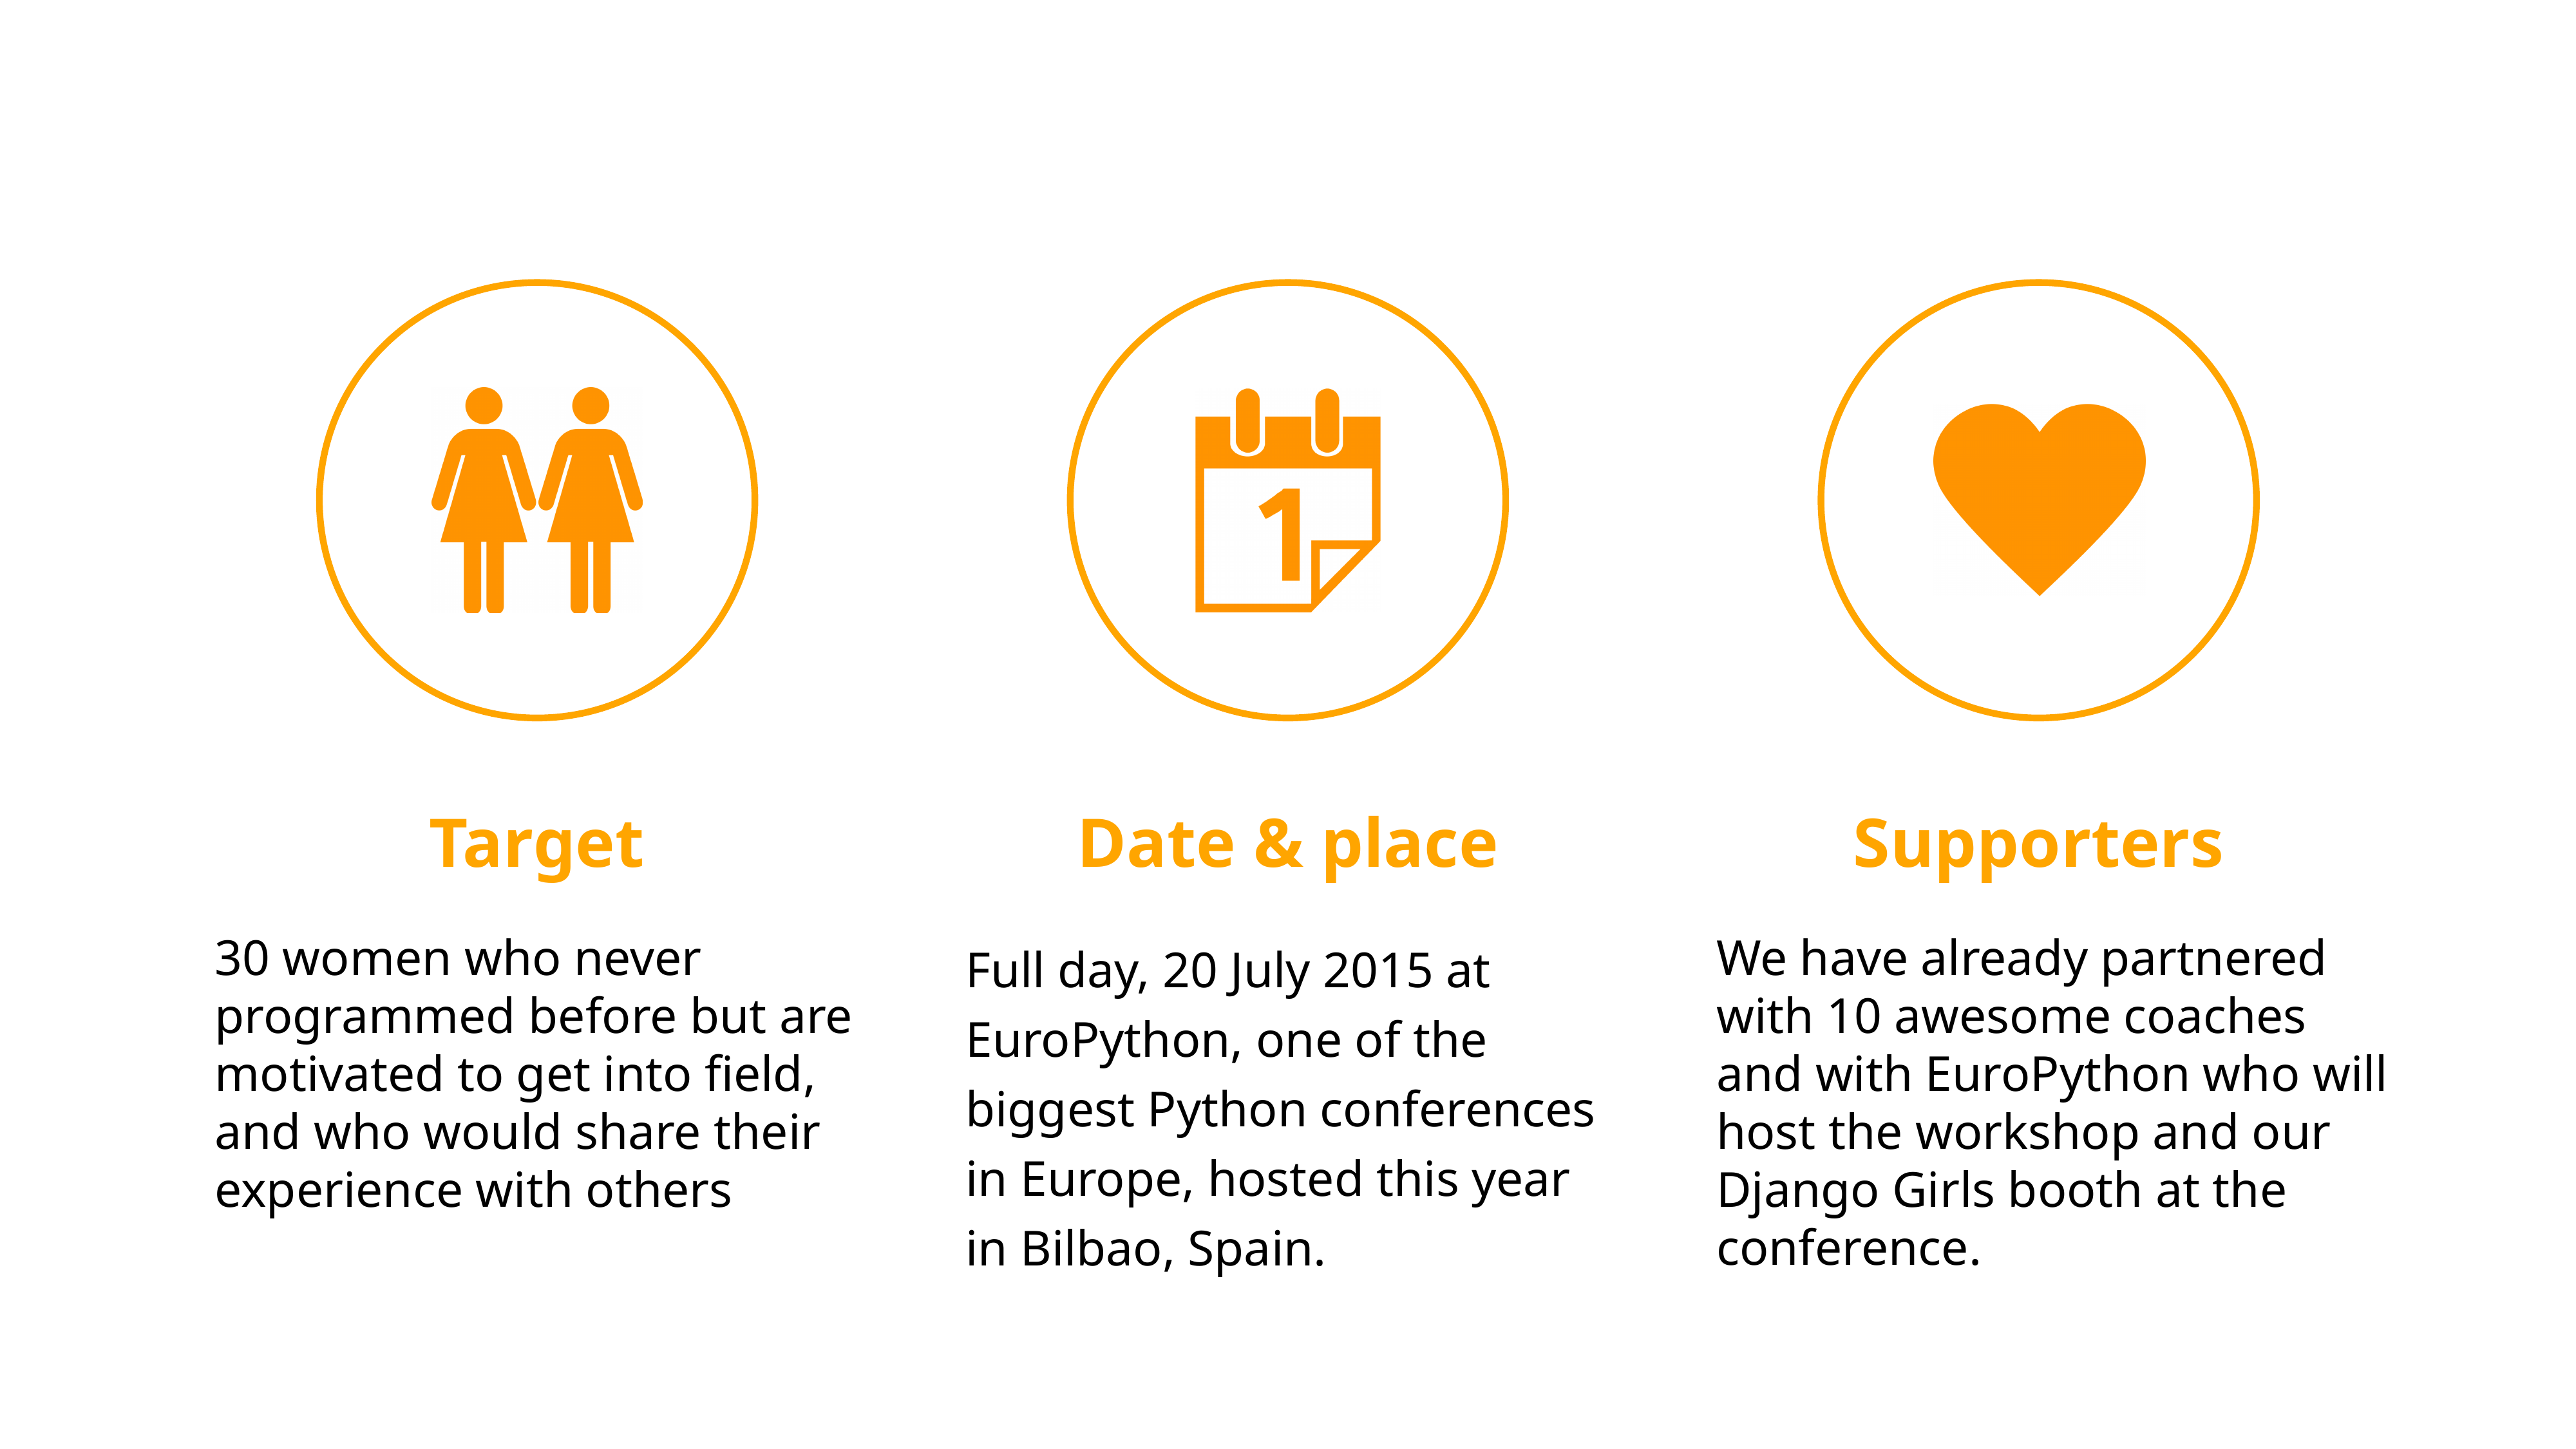

Target
Date & place
Supporters
30 women who never programmed before but are motivated to get into field, and who would share their experience with others
We have already partnered with 10 awesome coaches and with EuroPython who will host the workshop and our Django Girls booth at the conference.
Full day, 20 July 2015 at EuroPython, one of the biggest Python conferences in Europe, hosted this year in Bilbao, Spain.